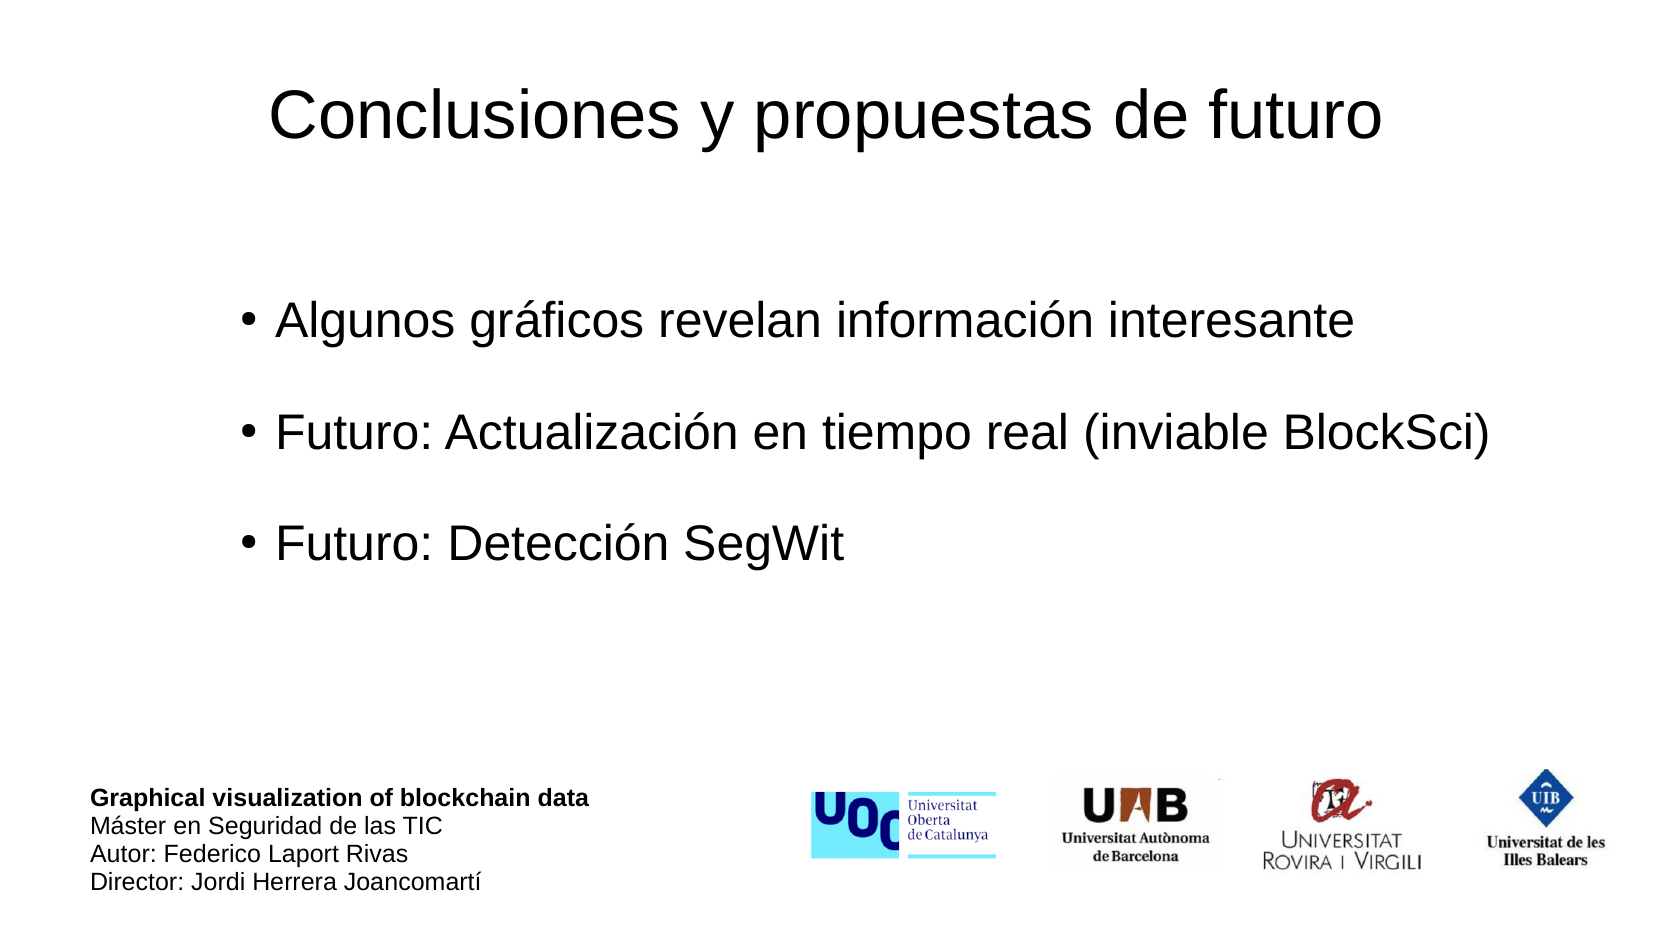

# Conclusiones y propuestas de futuro
Algunos gráficos revelan información interesante
Futuro: Actualización en tiempo real (inviable BlockSci)
Futuro: Detección SegWit
Graphical visualization of blockchain data
Máster en Seguridad de las TIC
Autor: Federico Laport Rivas
Director: Jordi Herrera Joancomartí